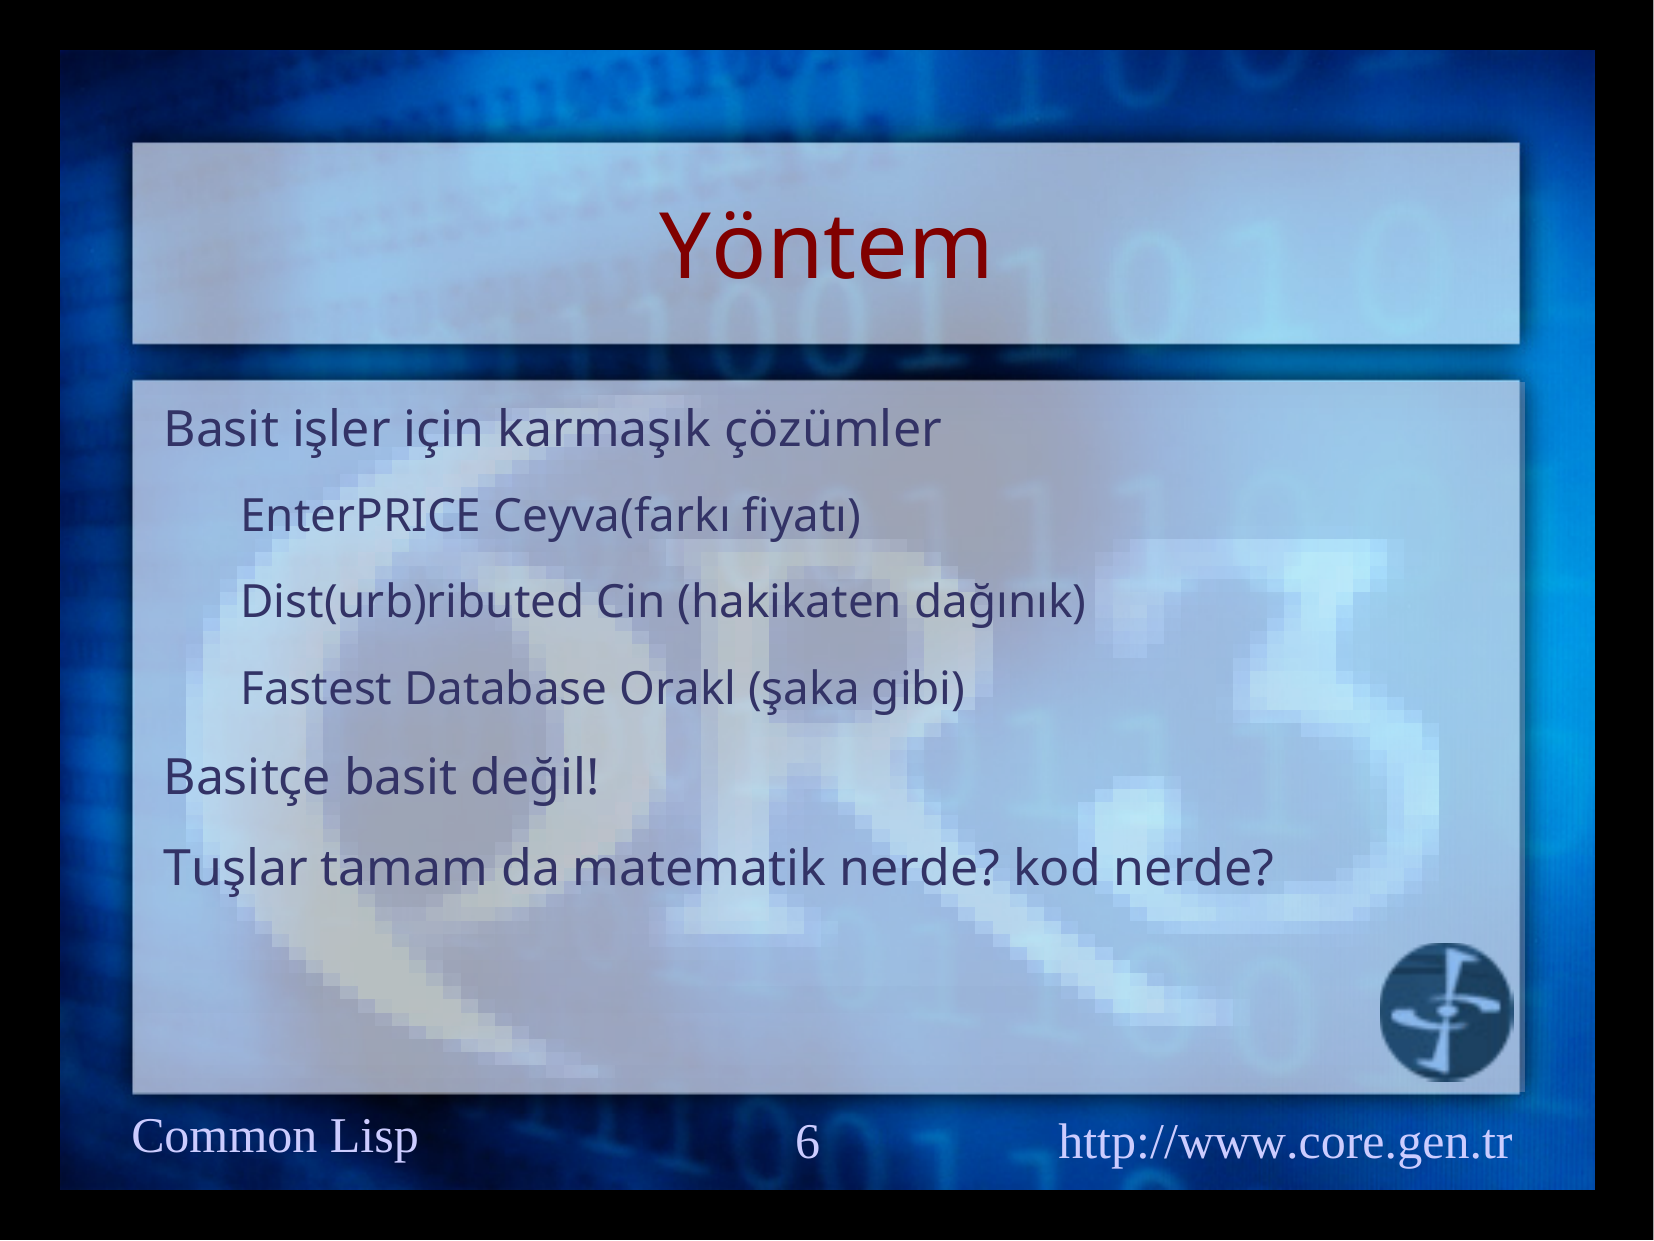

# Yöntem
Basit işler için karmaşık çözümler
EnterPRICE Ceyva(farkı fiyatı)
Dist(urb)ributed Cin (hakikaten dağınık)
Fastest Database Orakl (şaka gibi)
Basitçe basit değil!
Tuşlar tamam da matematik nerde? kod nerde?